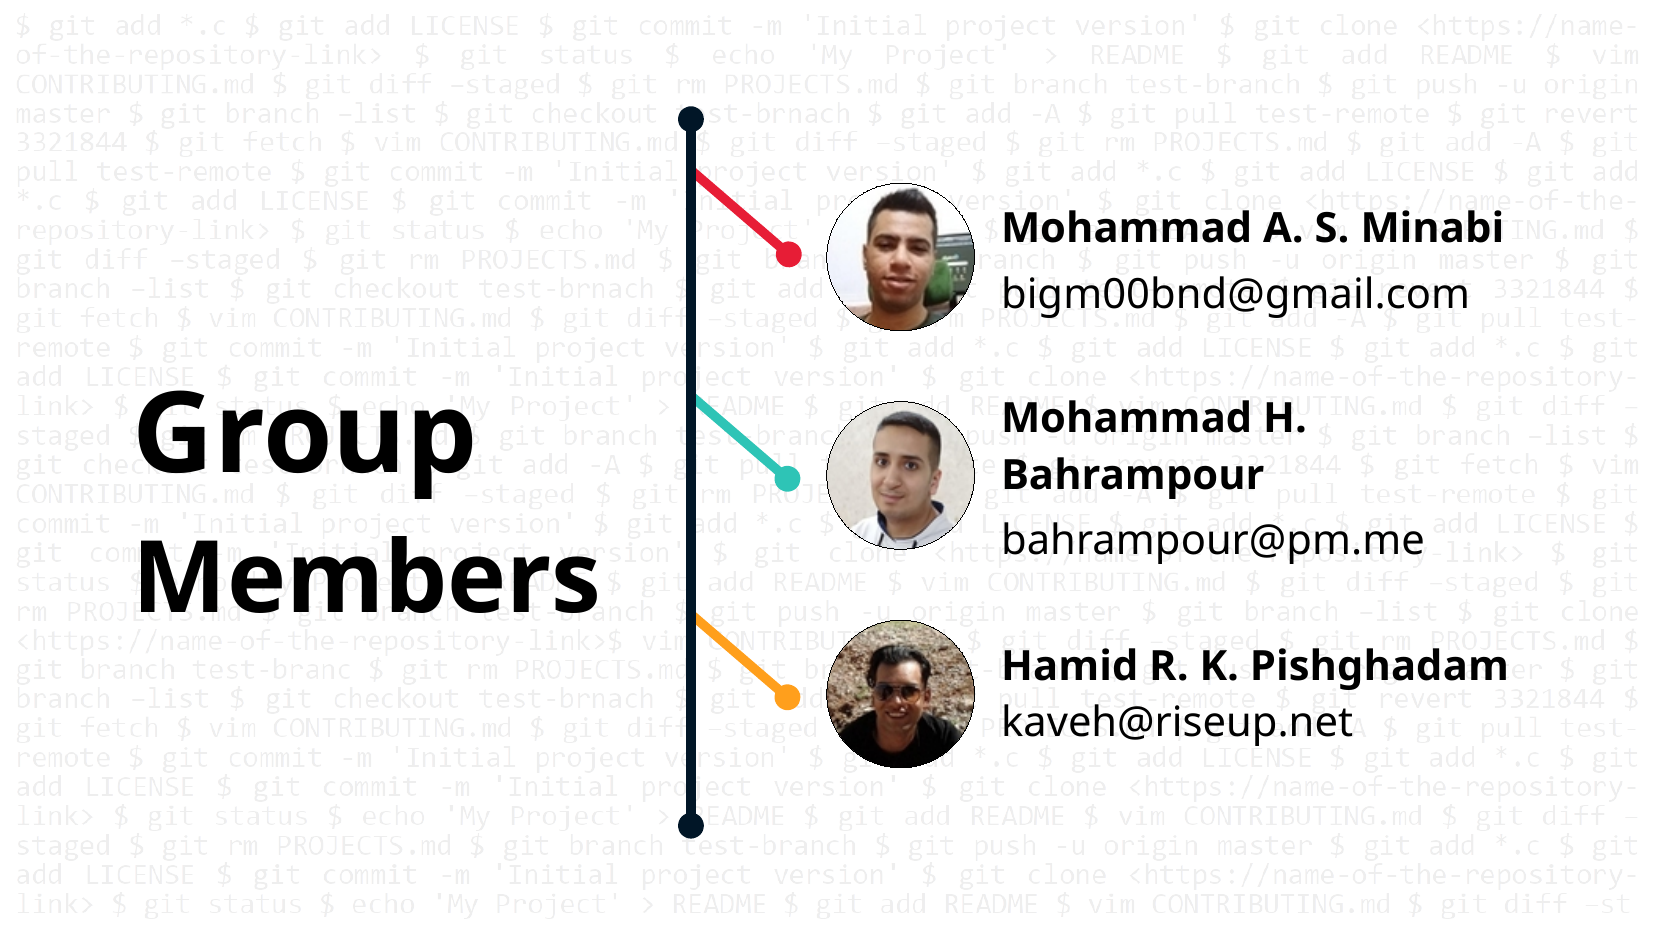

Mohammad A. S. Minabi
bigm00bnd@gmail.com
Group
Members
Mohammad H. Bahrampour
bahrampour@pm.me
Hamid R. K. Pishghadam
kaveh@riseup.net